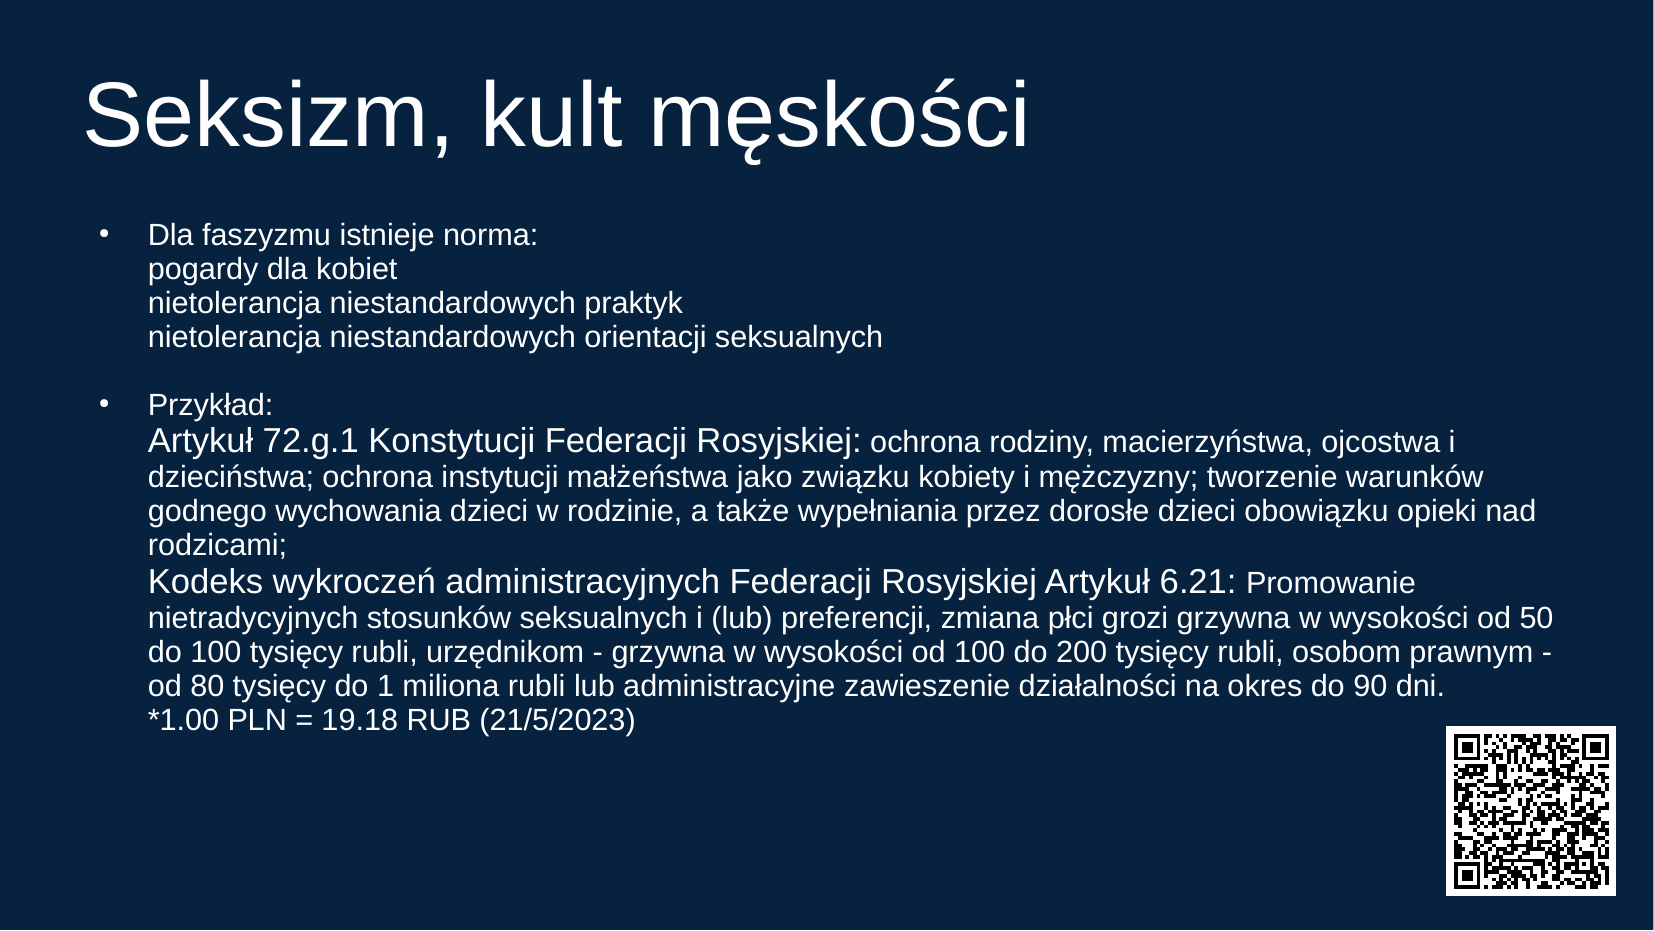

# Seksizm, kult męskości
Dla faszyzmu istnieje norma:
pogardy dla kobiet
nietolerancja niestandardowych praktyk
nietolerancja niestandardowych orientacji seksualnych
Przykład:
Artykuł 72.g.1 Konstytucjі Federacji Rosyjskiej: ochrona rodziny, macierzyństwa, ojcostwa i dzieciństwa; ochrona instytucji małżeństwa jako związku kobiety i mężczyzny; tworzenie warunków godnego wychowania dzieci w rodzinie, a także wypełniania przez dorosłe dzieci obowiązku opieki nad rodzicami;
Kodeks wykroczeń administracyjnych Federacji Rosyjskiej Artykuł 6.21: Promowanie nietradycyjnych stosunków seksualnych i (lub) preferencji, zmiana płci grozi grzywna w wysokości od 50 do 100 tysięcy rubli, urzędnikom - grzywna w wysokości od 100 do 200 tysięcy rubli, osobom prawnym - od 80 tysięcy do 1 miliona rubli lub administracyjne zawieszenie działalności na okres do 90 dni.
*1.00 PLN = 19.18 RUB (21/5/2023)